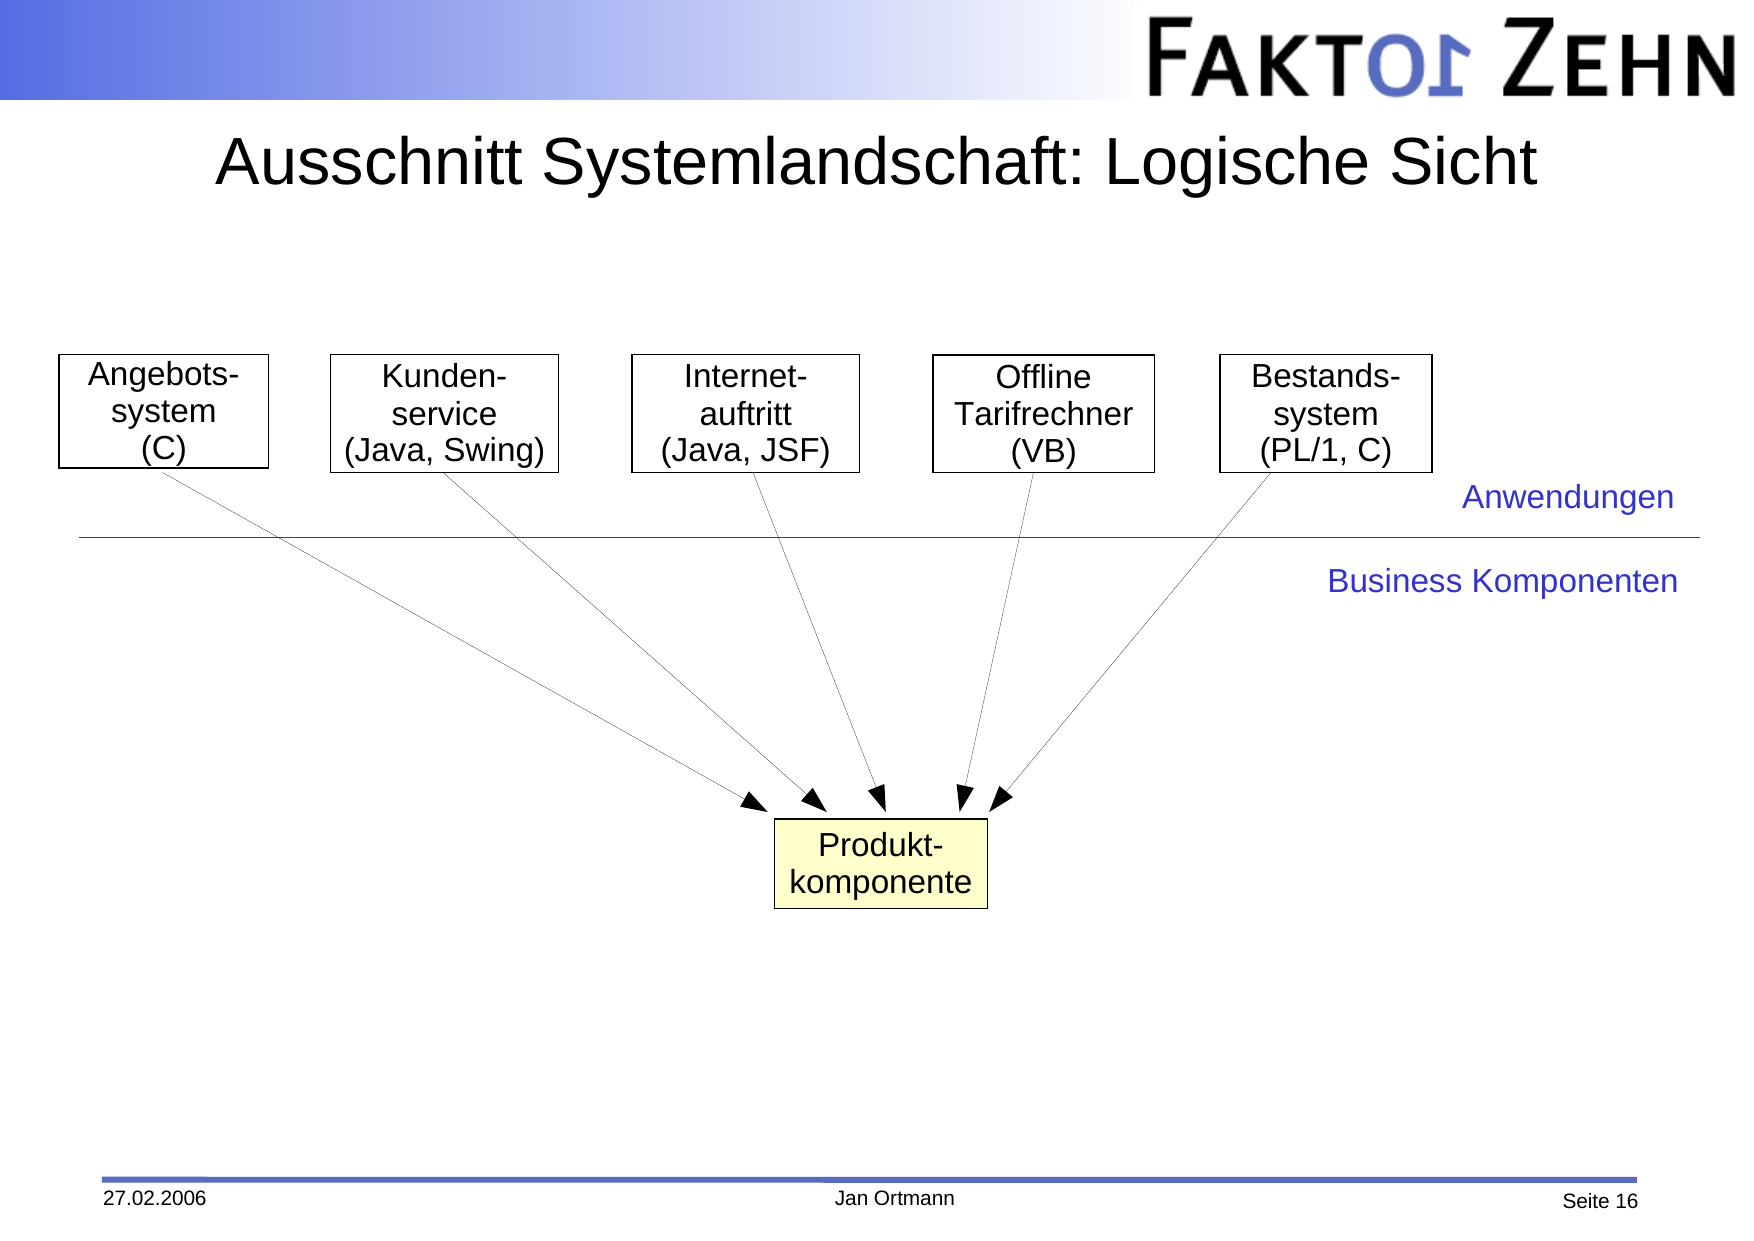

# Ausschnitt Systemlandschaft: Logische Sicht
Angebots-
system
(C)
Kunden-service
(Java, Swing)
Internet-
auftritt
(Java, JSF)
Bestands-
system
(PL/1, C)
Offline Tarifrechner
(VB)
Anwendungen
Business Komponenten
Produkt-
komponente